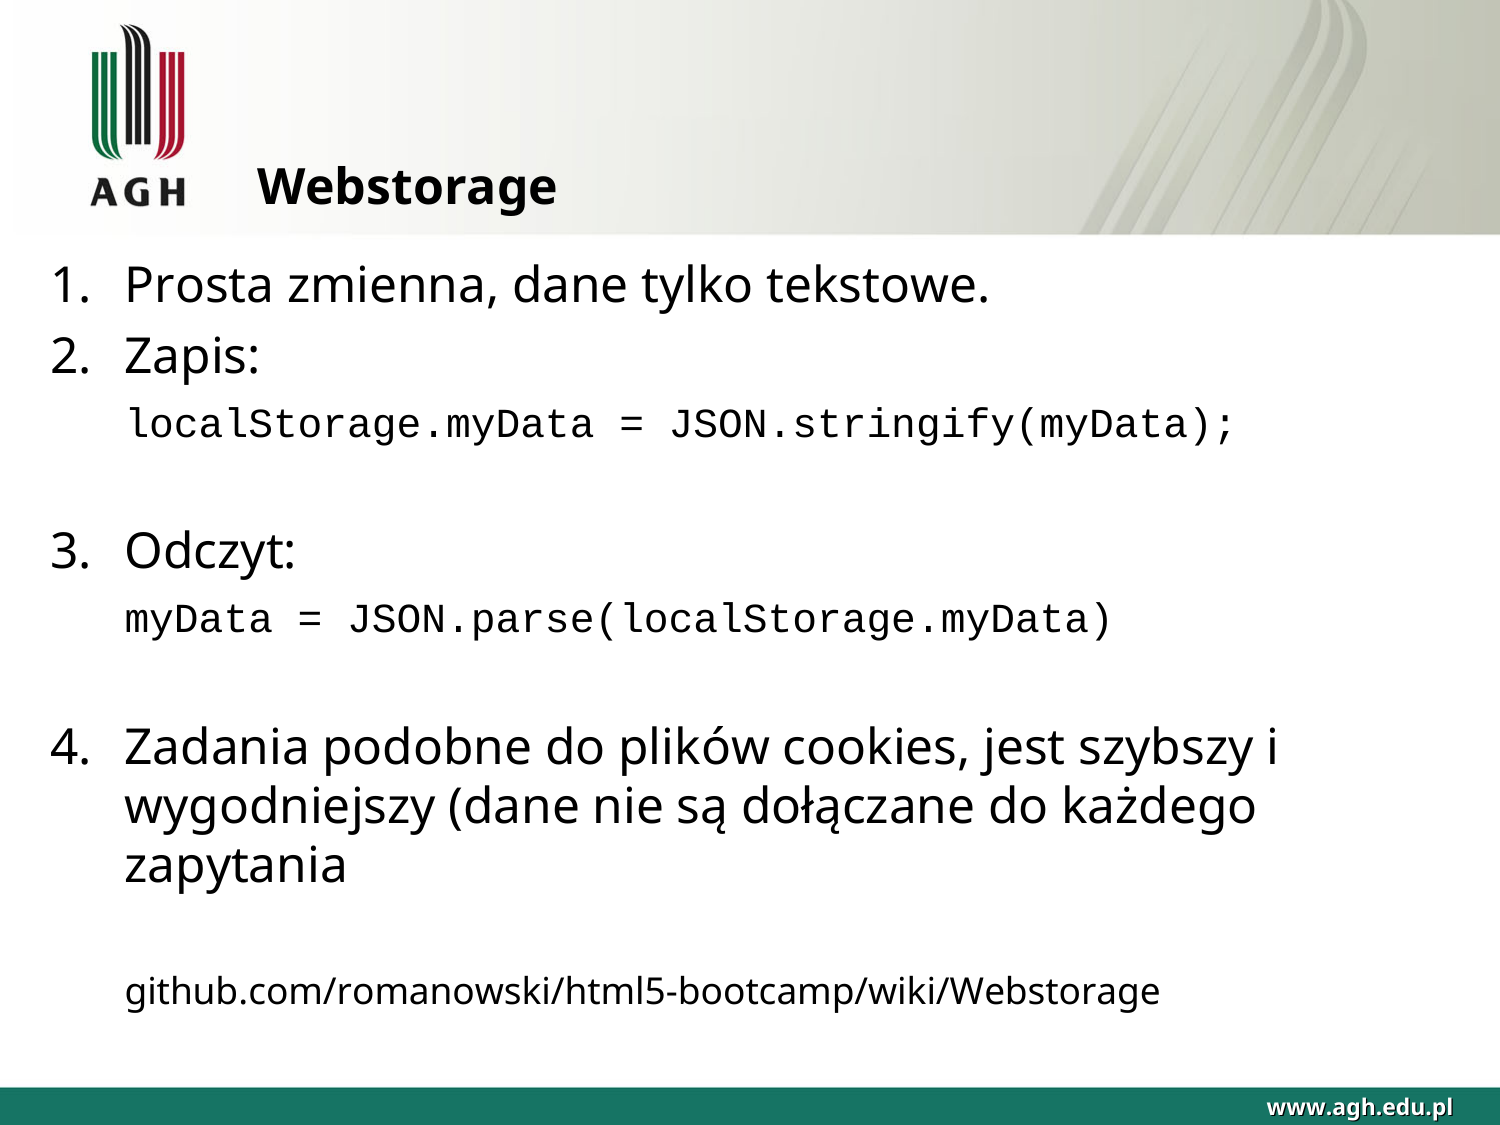

# Webstorage
Prosta zmienna, dane tylko tekstowe.
Zapis:
localStorage.myData = JSON.stringify(myData);
Odczyt:
myData = JSON.parse(localStorage.myData)
Zadania podobne do plików cookies, jest szybszy i wygodniejszy (dane nie są dołączane do każdego zapytania
github.com/romanowski/html5-bootcamp/wiki/Webstorage
www.agh.edu.pl